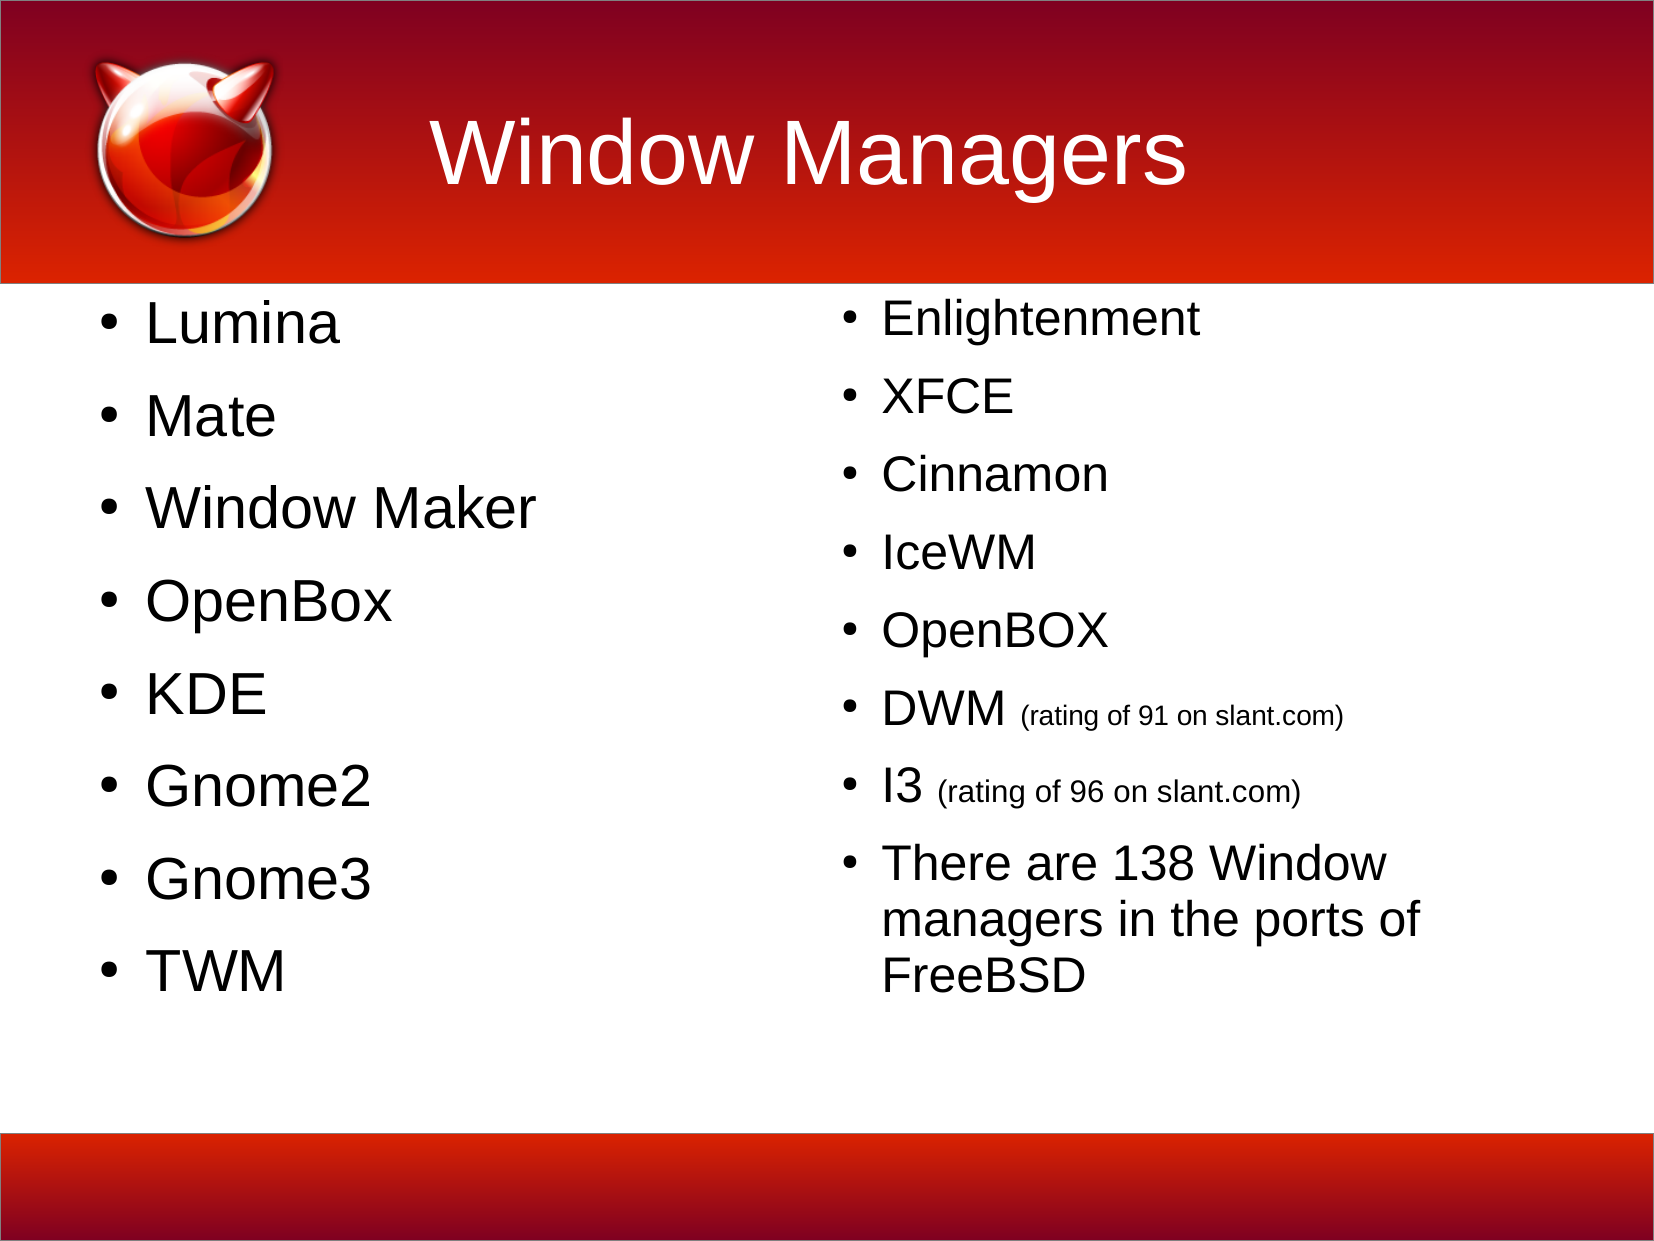

# Window Managers
Lumina
Mate
Window Maker
OpenBox
KDE
Gnome2
Gnome3
TWM
Enlightenment
XFCE
Cinnamon
IceWM
OpenBOX
DWM (rating of 91 on slant.com)
I3 (rating of 96 on slant.com)
There are 138 Window managers in the ports of FreeBSD